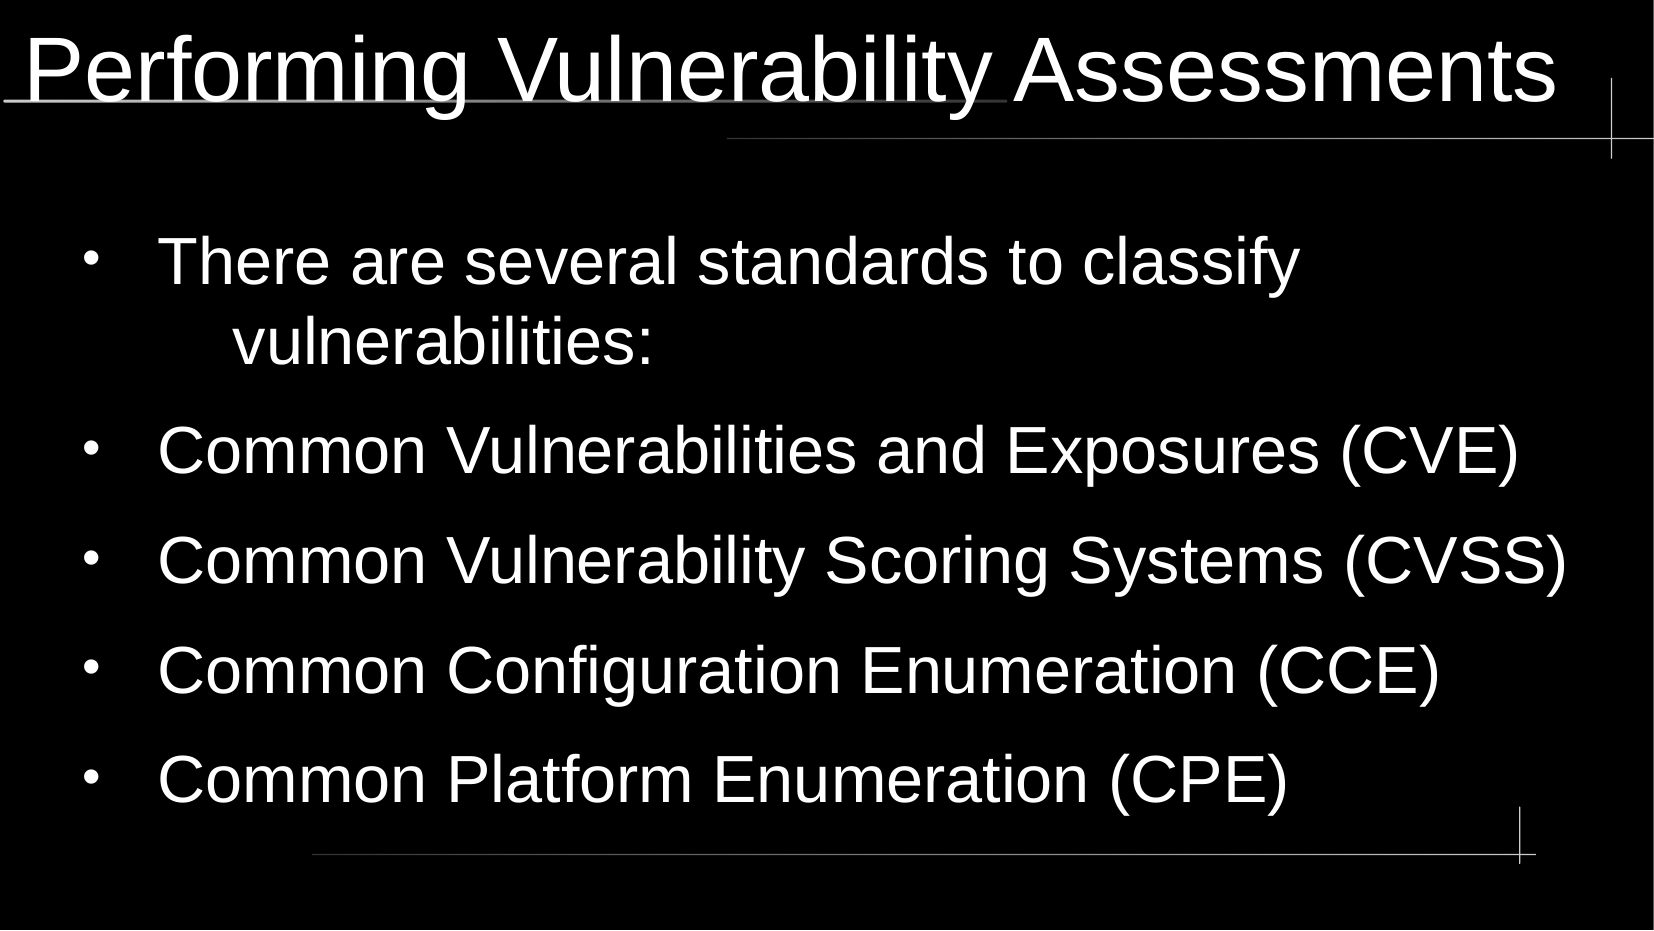

# Performing Vulnerability Assessments
There are several standards to classify vulnerabilities:
Common Vulnerabilities and Exposures (CVE)
Common Vulnerability Scoring Systems (CVSS)
Common Configuration Enumeration (CCE)
Common Platform Enumeration (CPE)